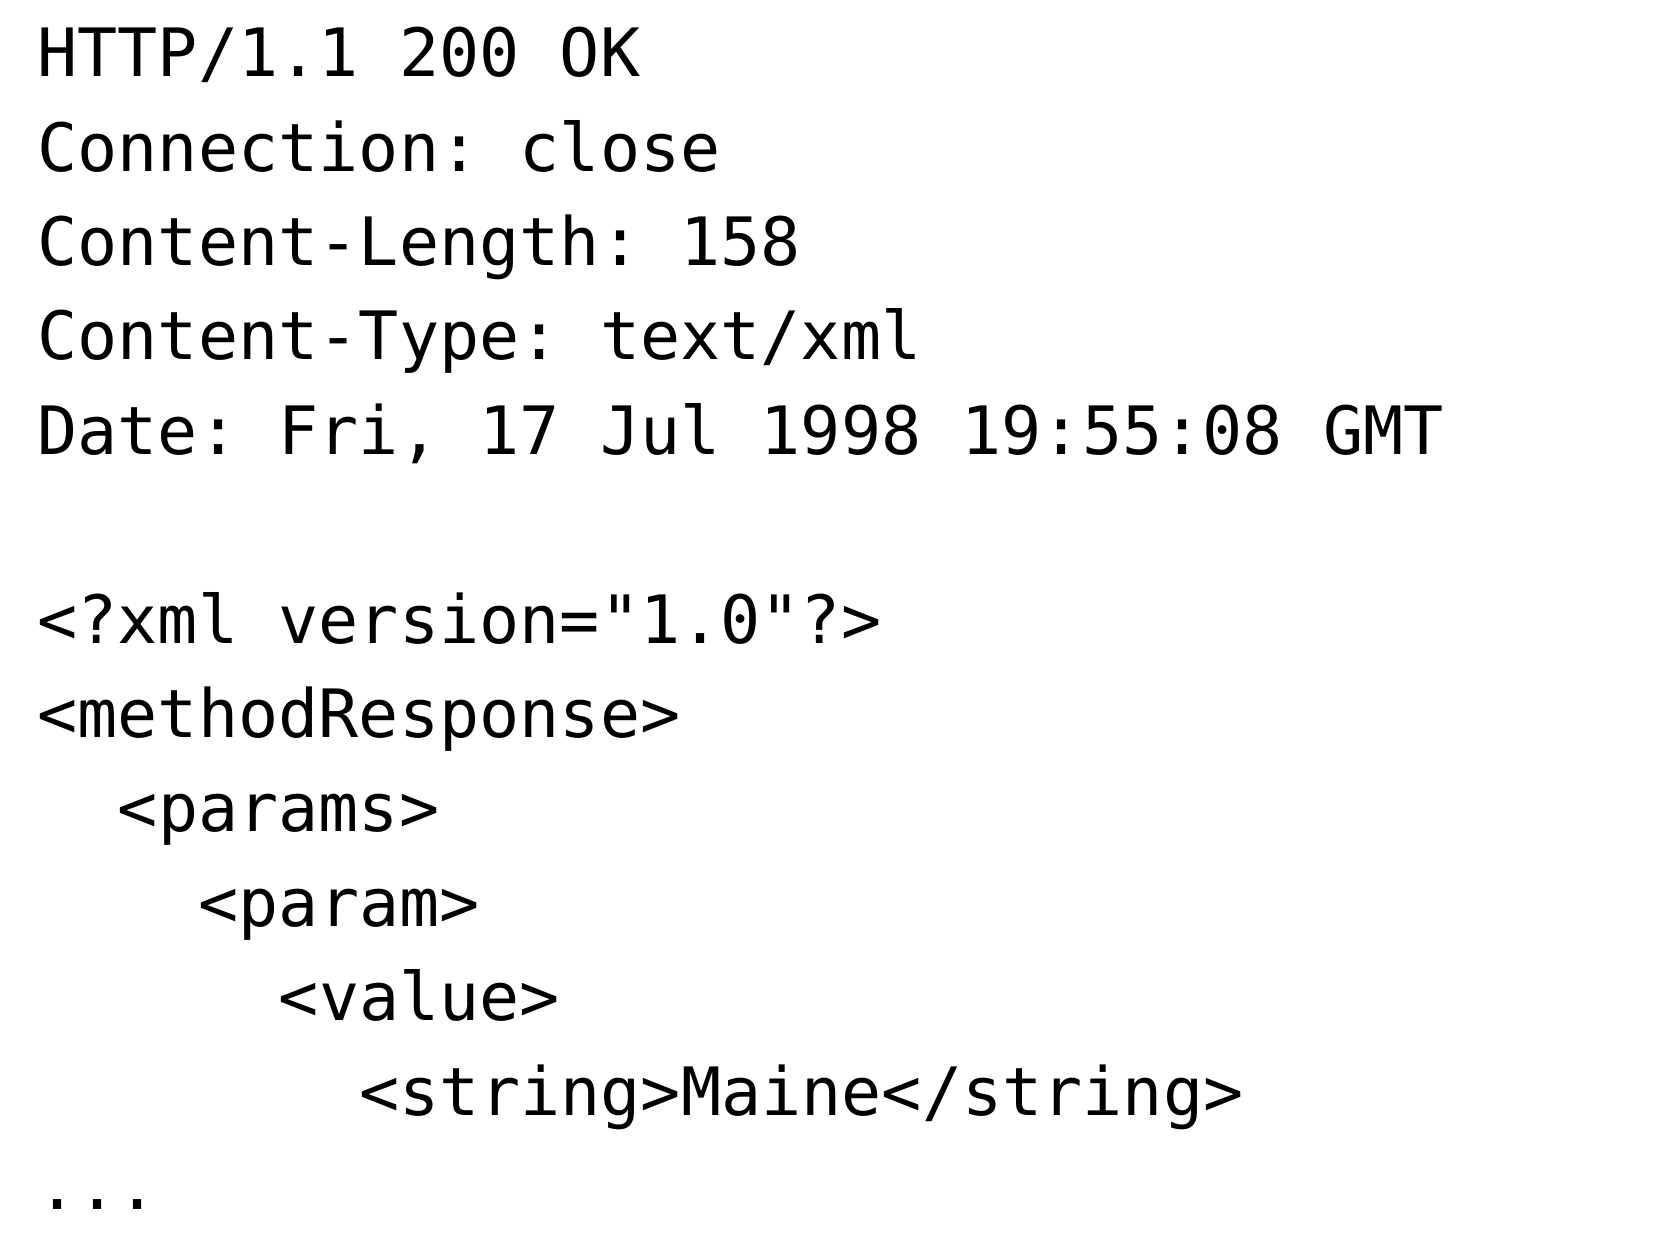

# HTTP/1.1 200 OK
Connection: close
Content-Length: 158
Content-Type: text/xml
Date: Fri, 17 Jul 1998 19:55:08 GMT
<?xml version="1.0"?>
<methodResponse>
 <params>
 <param>
 <value>
 <string>Maine</string>
...